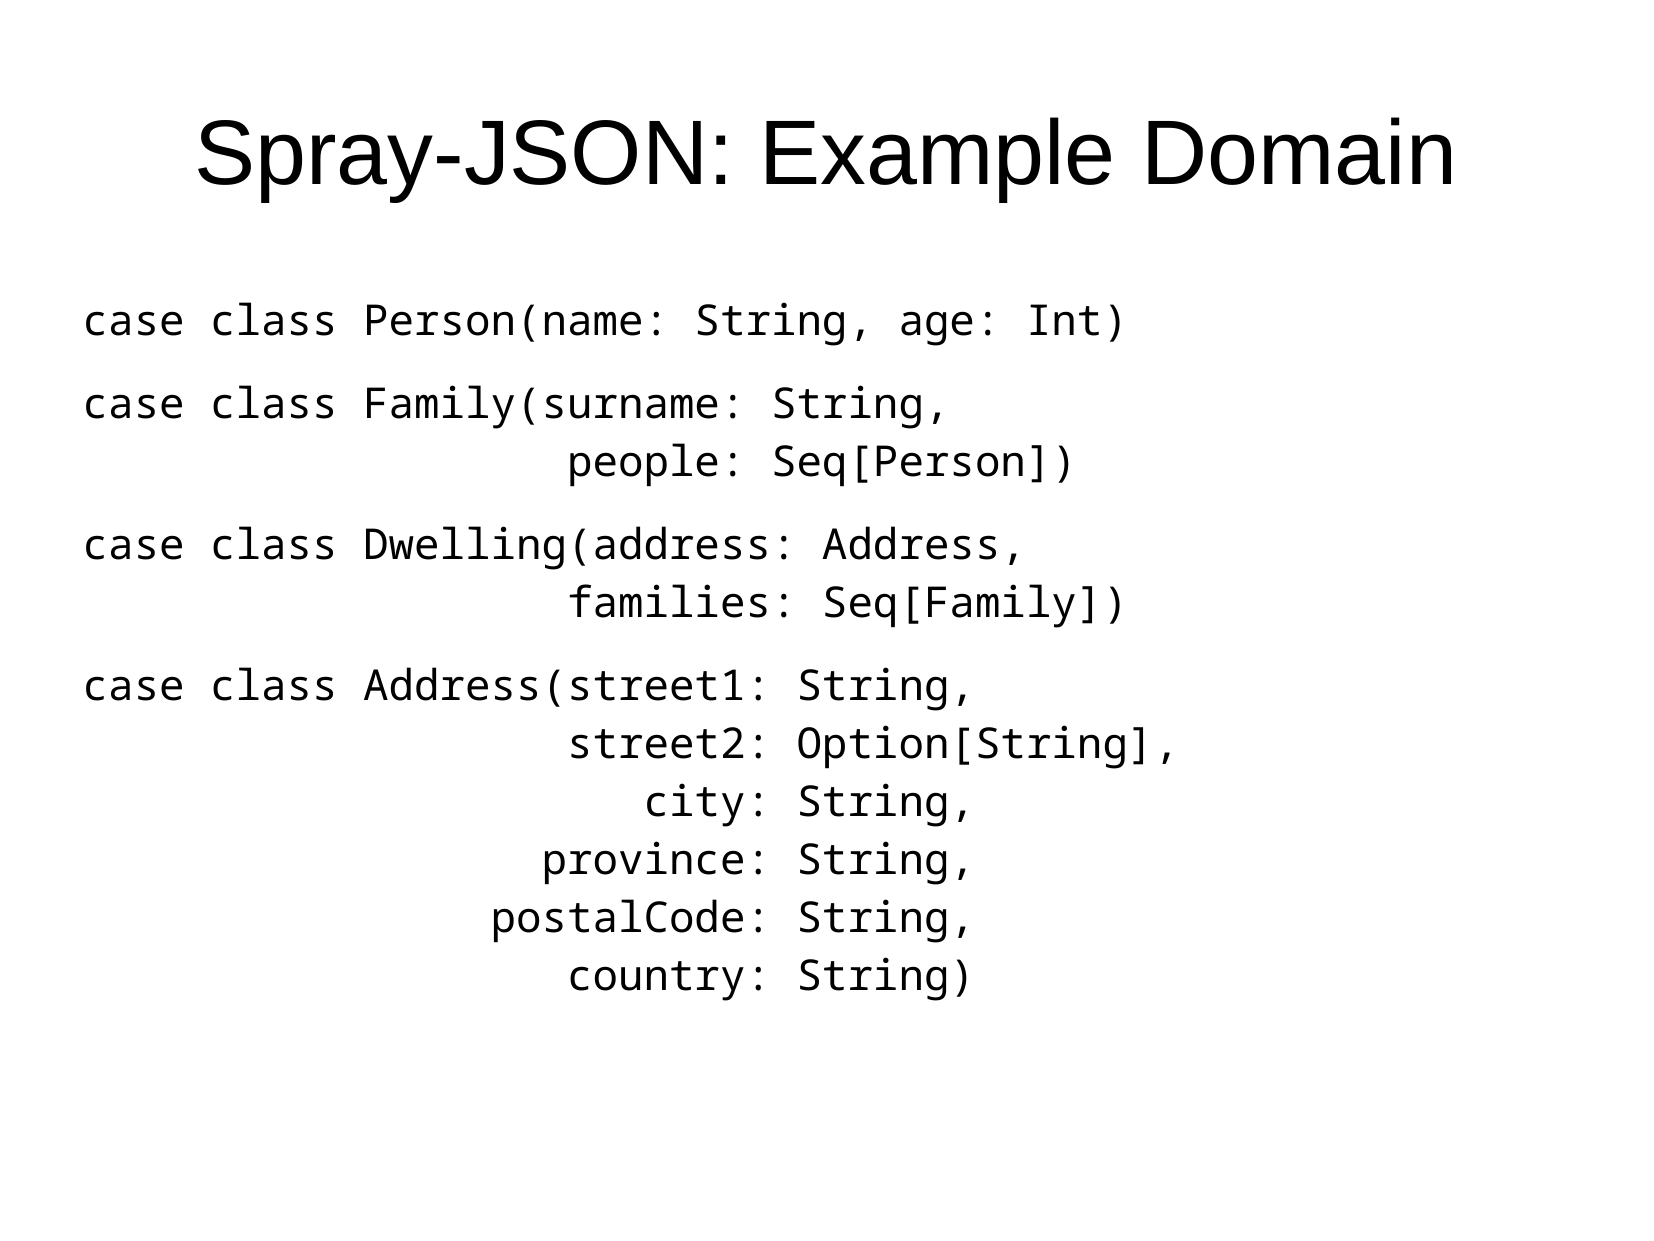

# Spray-JSON: Example Domain
case class Person(name: String, age: Int)
case class Family(surname: String,
 people: Seq[Person])
case class Dwelling(address: Address,
 families: Seq[Family])
case class Address(street1: String,
 street2: Option[String],
 city: String,
 province: String,
 postalCode: String,
 country: String)